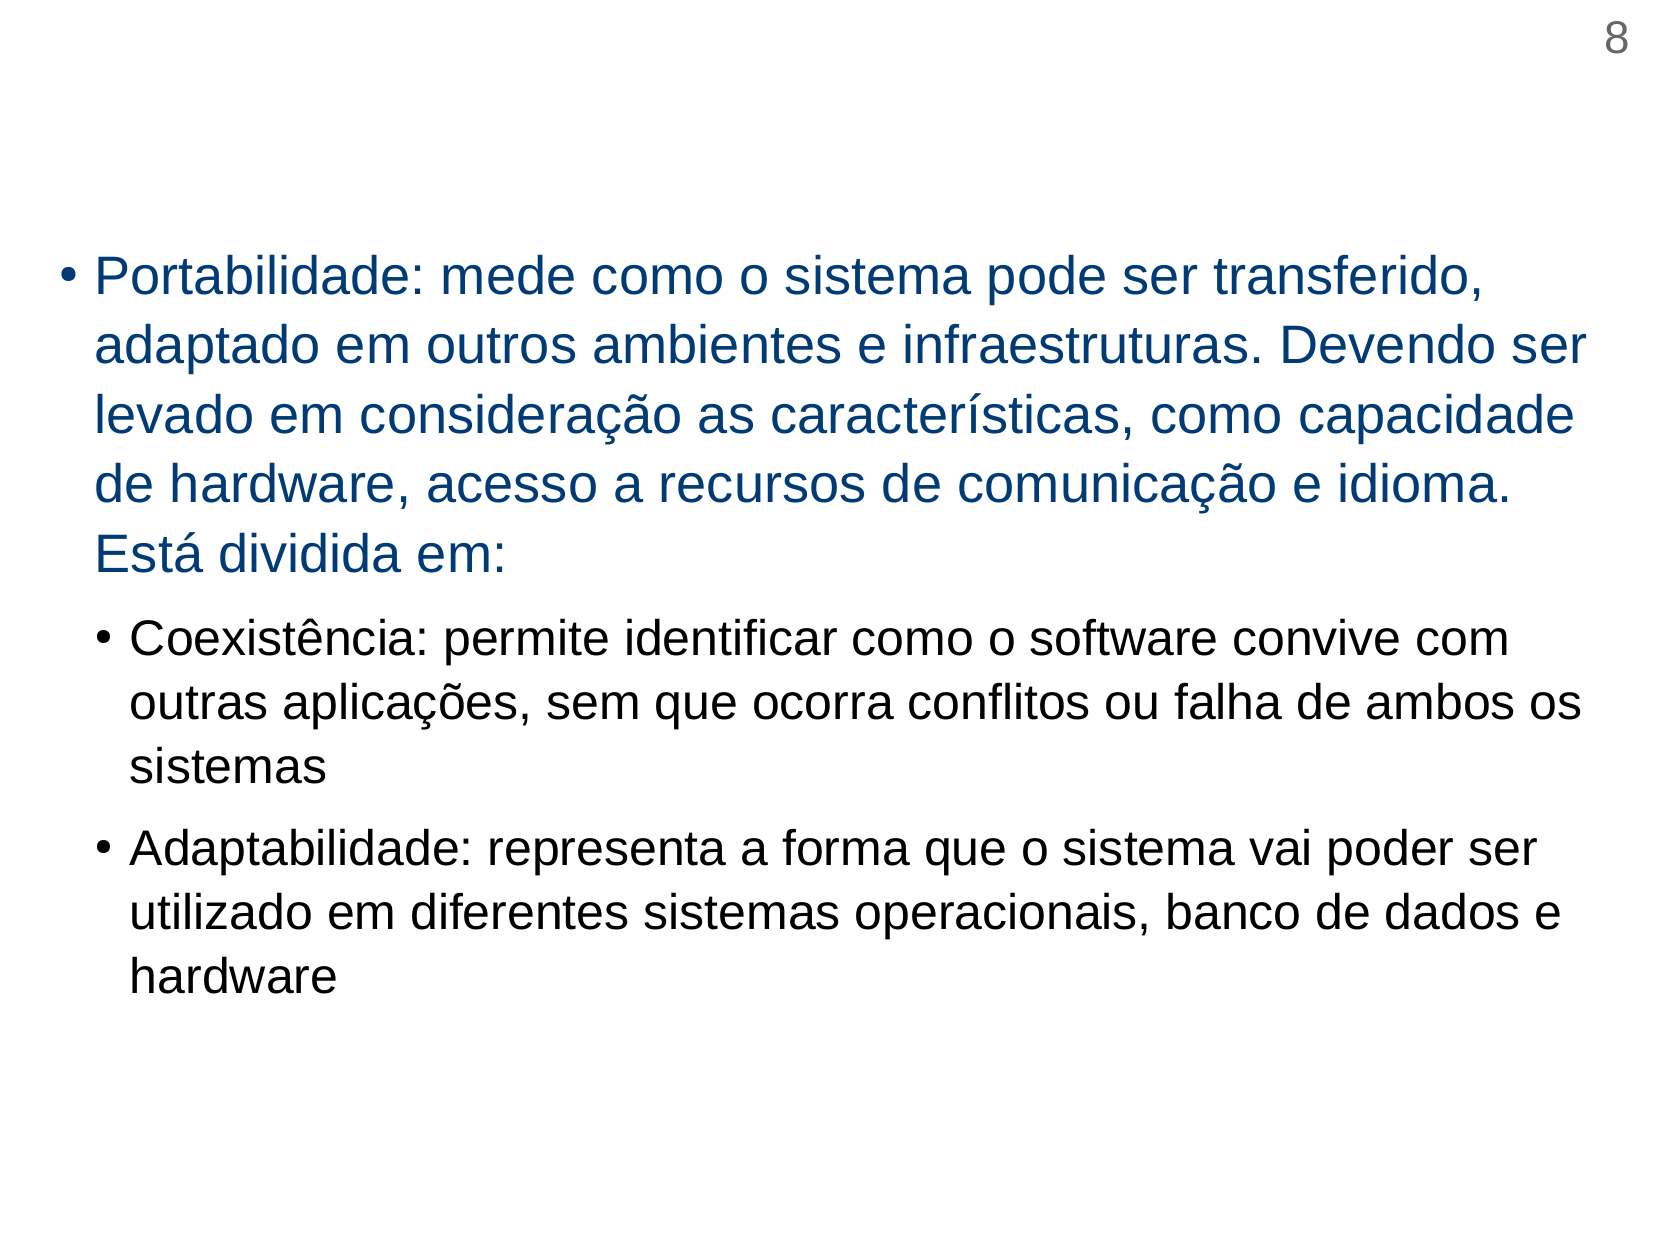

8
#
Portabilidade: mede como o sistema pode ser transferido, adaptado em outros ambientes e infraestruturas. Devendo ser levado em consideração as características, como capacidade de hardware, acesso a recursos de comunicação e idioma. Está dividida em:
Coexistência: permite identificar como o software convive com outras aplicações, sem que ocorra conflitos ou falha de ambos os sistemas
Adaptabilidade: representa a forma que o sistema vai poder ser utilizado em diferentes sistemas operacionais, banco de dados e hardware